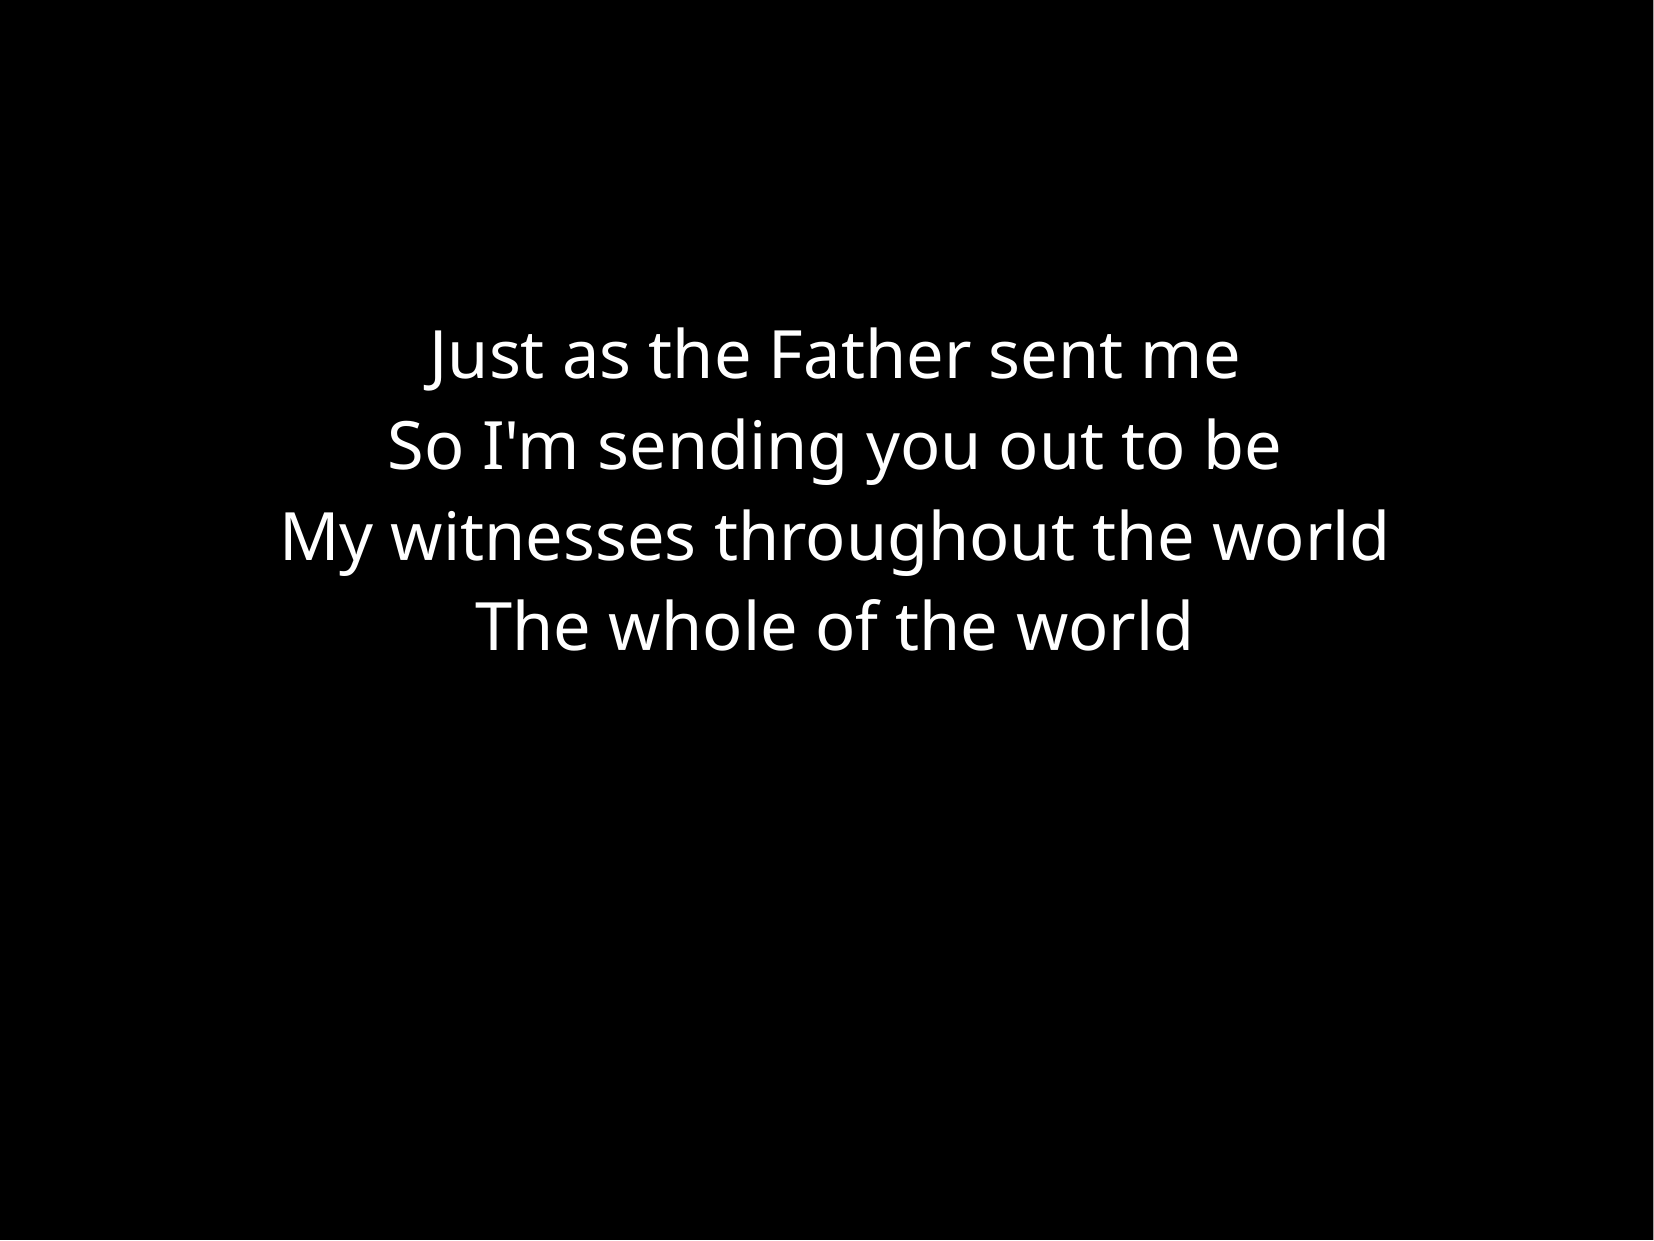

#
Just as the Father sent me
So I'm sending you out to be
My witnesses throughout the world
The whole of the world